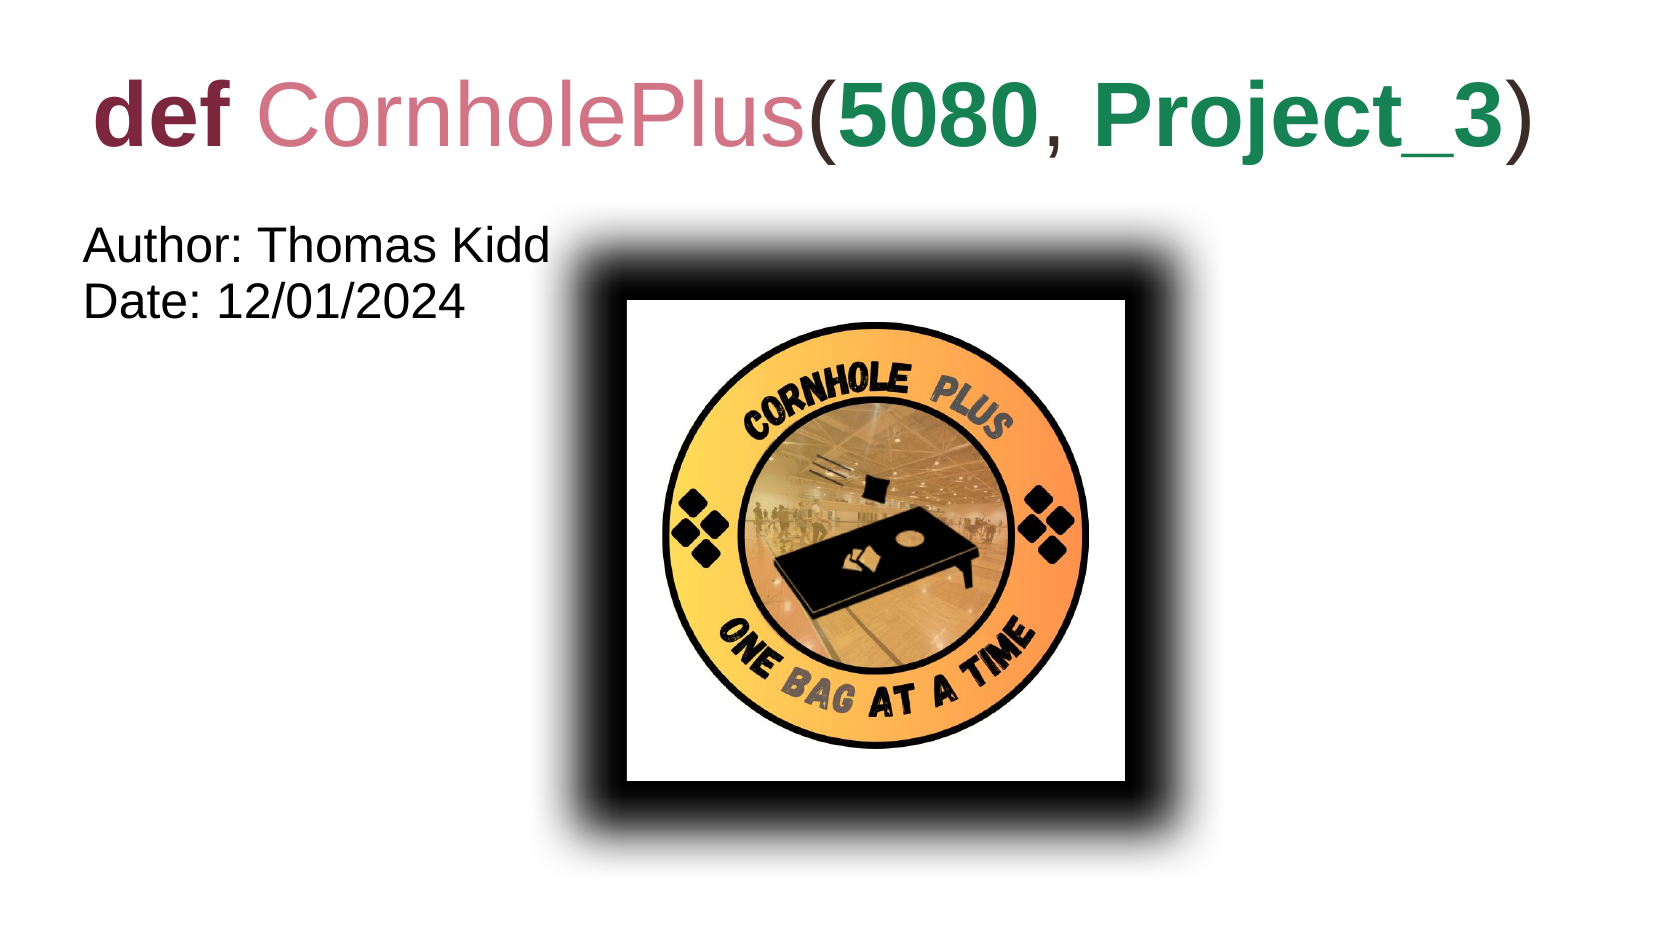

# def CornholePlus(5080, Project_3):
Author: Thomas Kidd
Date: 12/01/2024